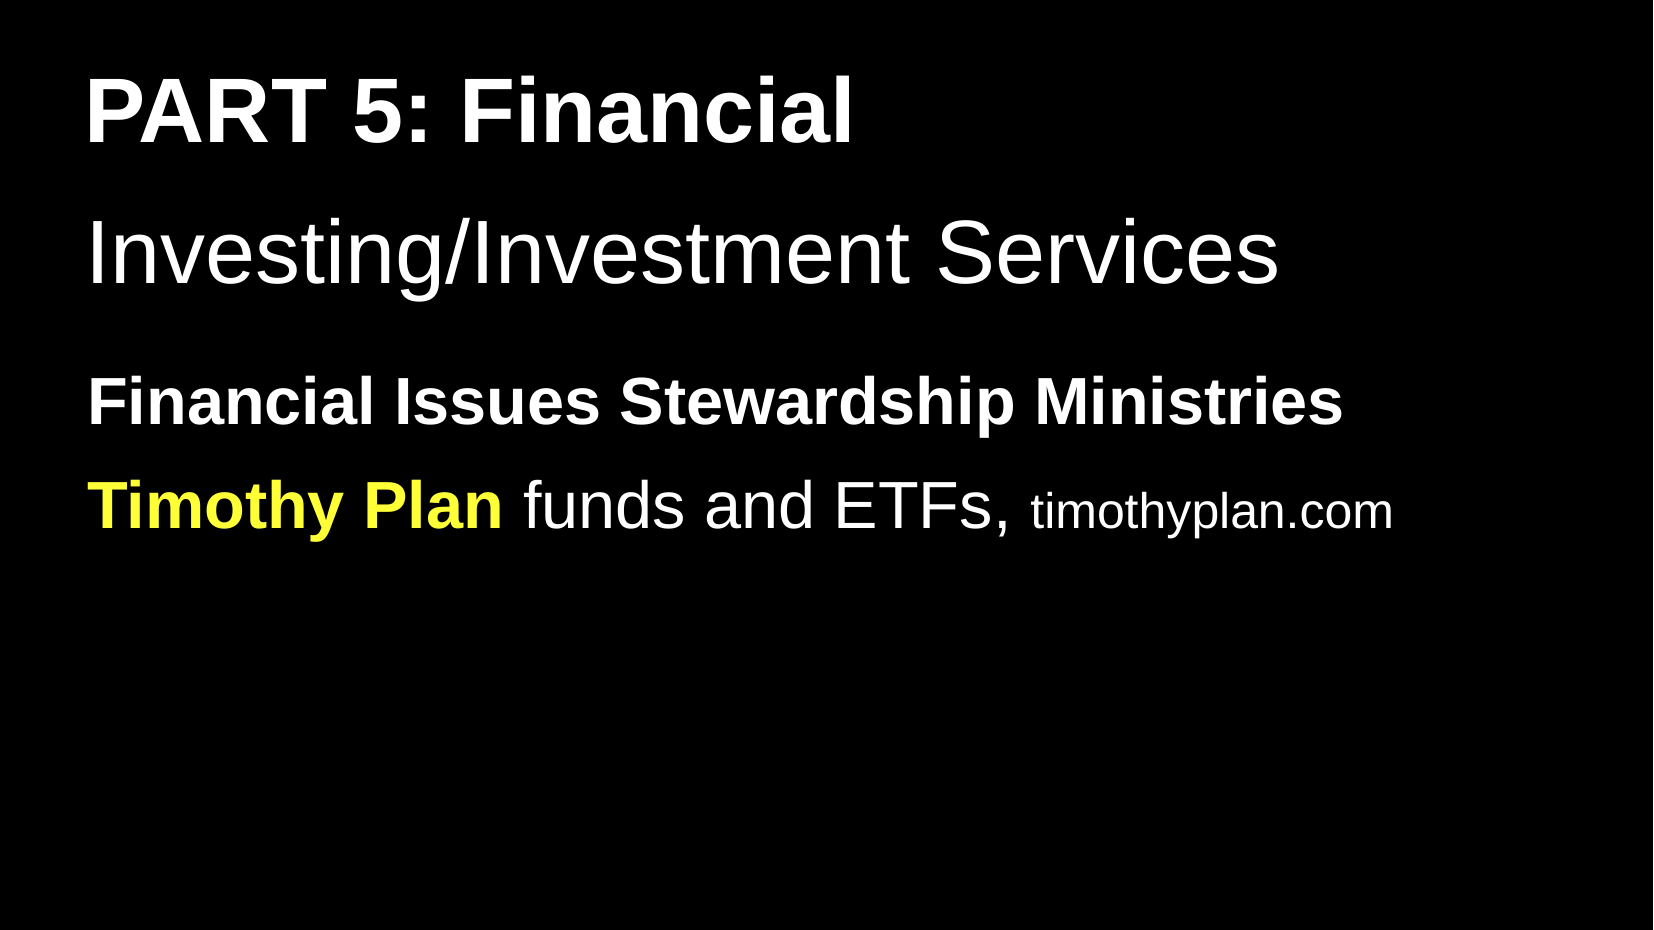

# PART 5: Financial
Investing/Investment Services
Financial Issues Stewardship Ministries
Timothy Plan funds and ETFs, timothyplan.com